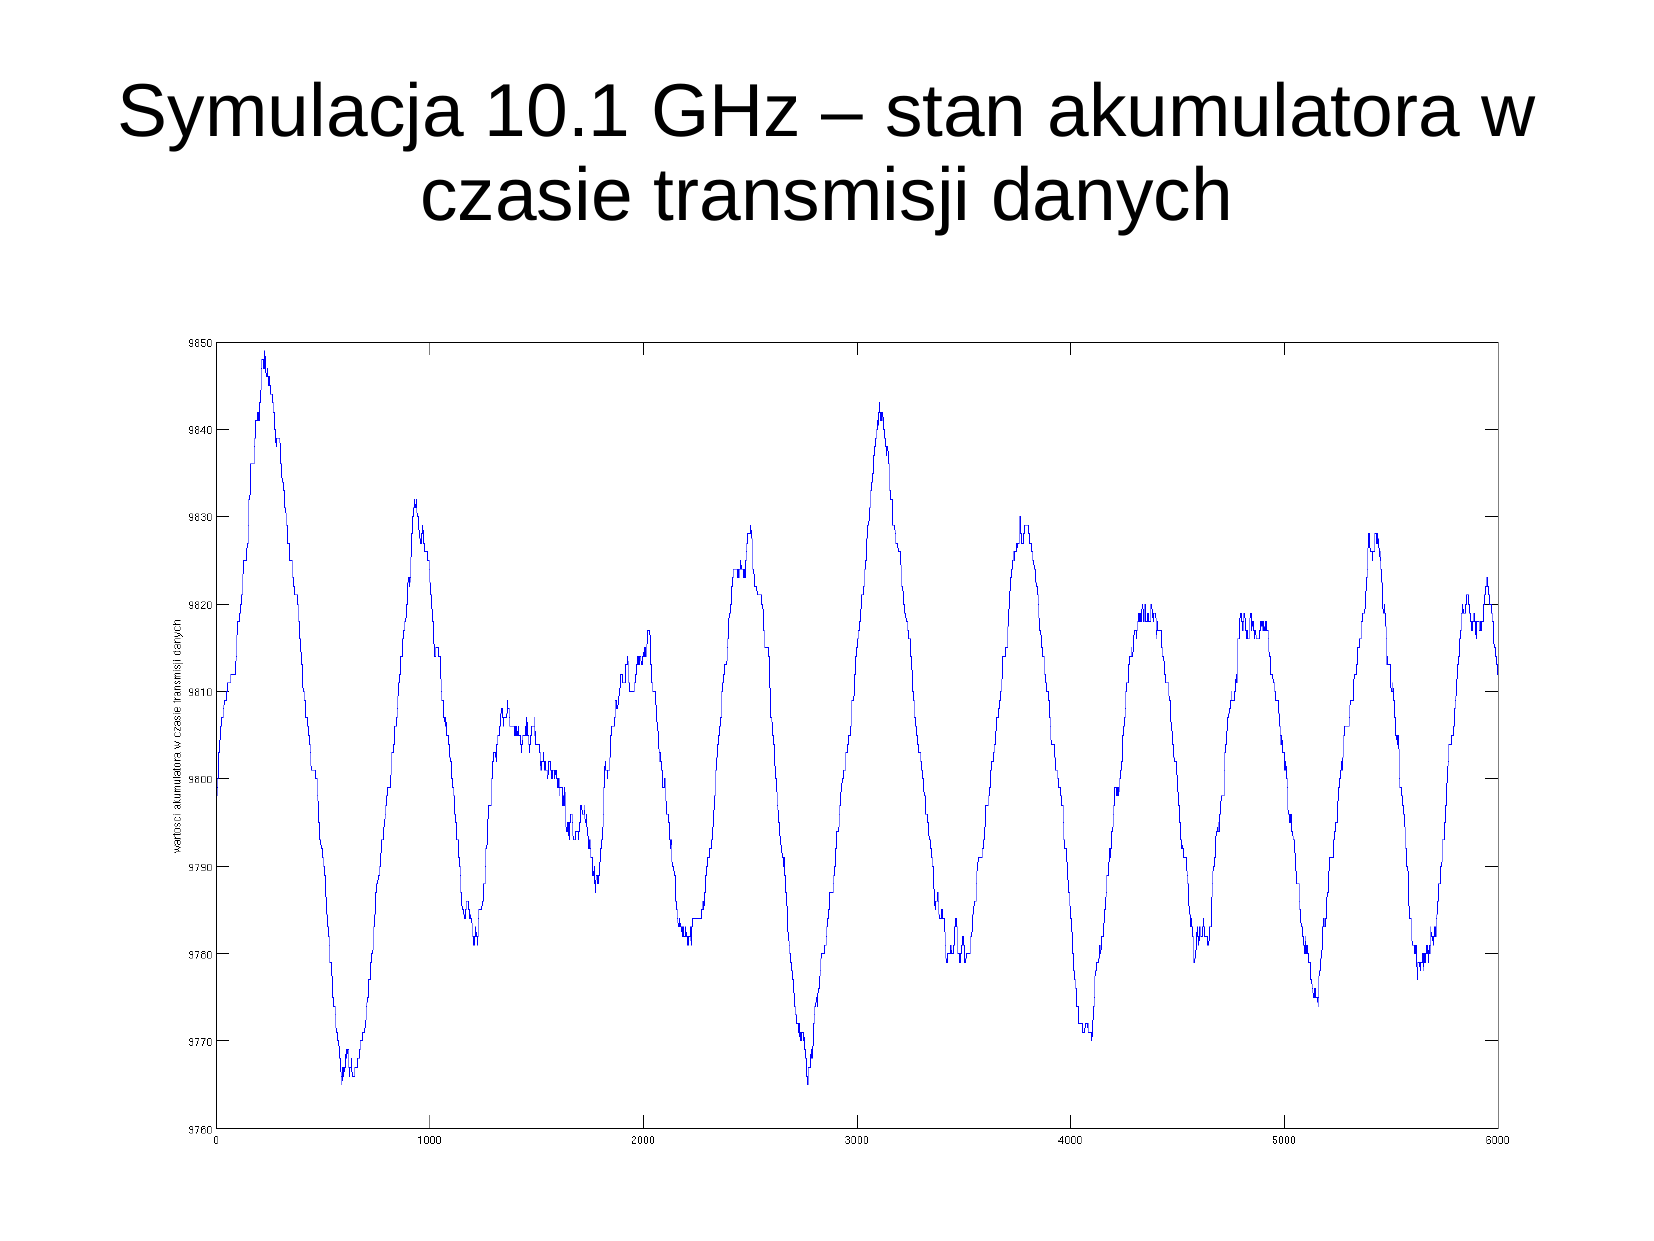

# Symulacja 10.1 GHz – stan akumulatora w czasie transmisji danych